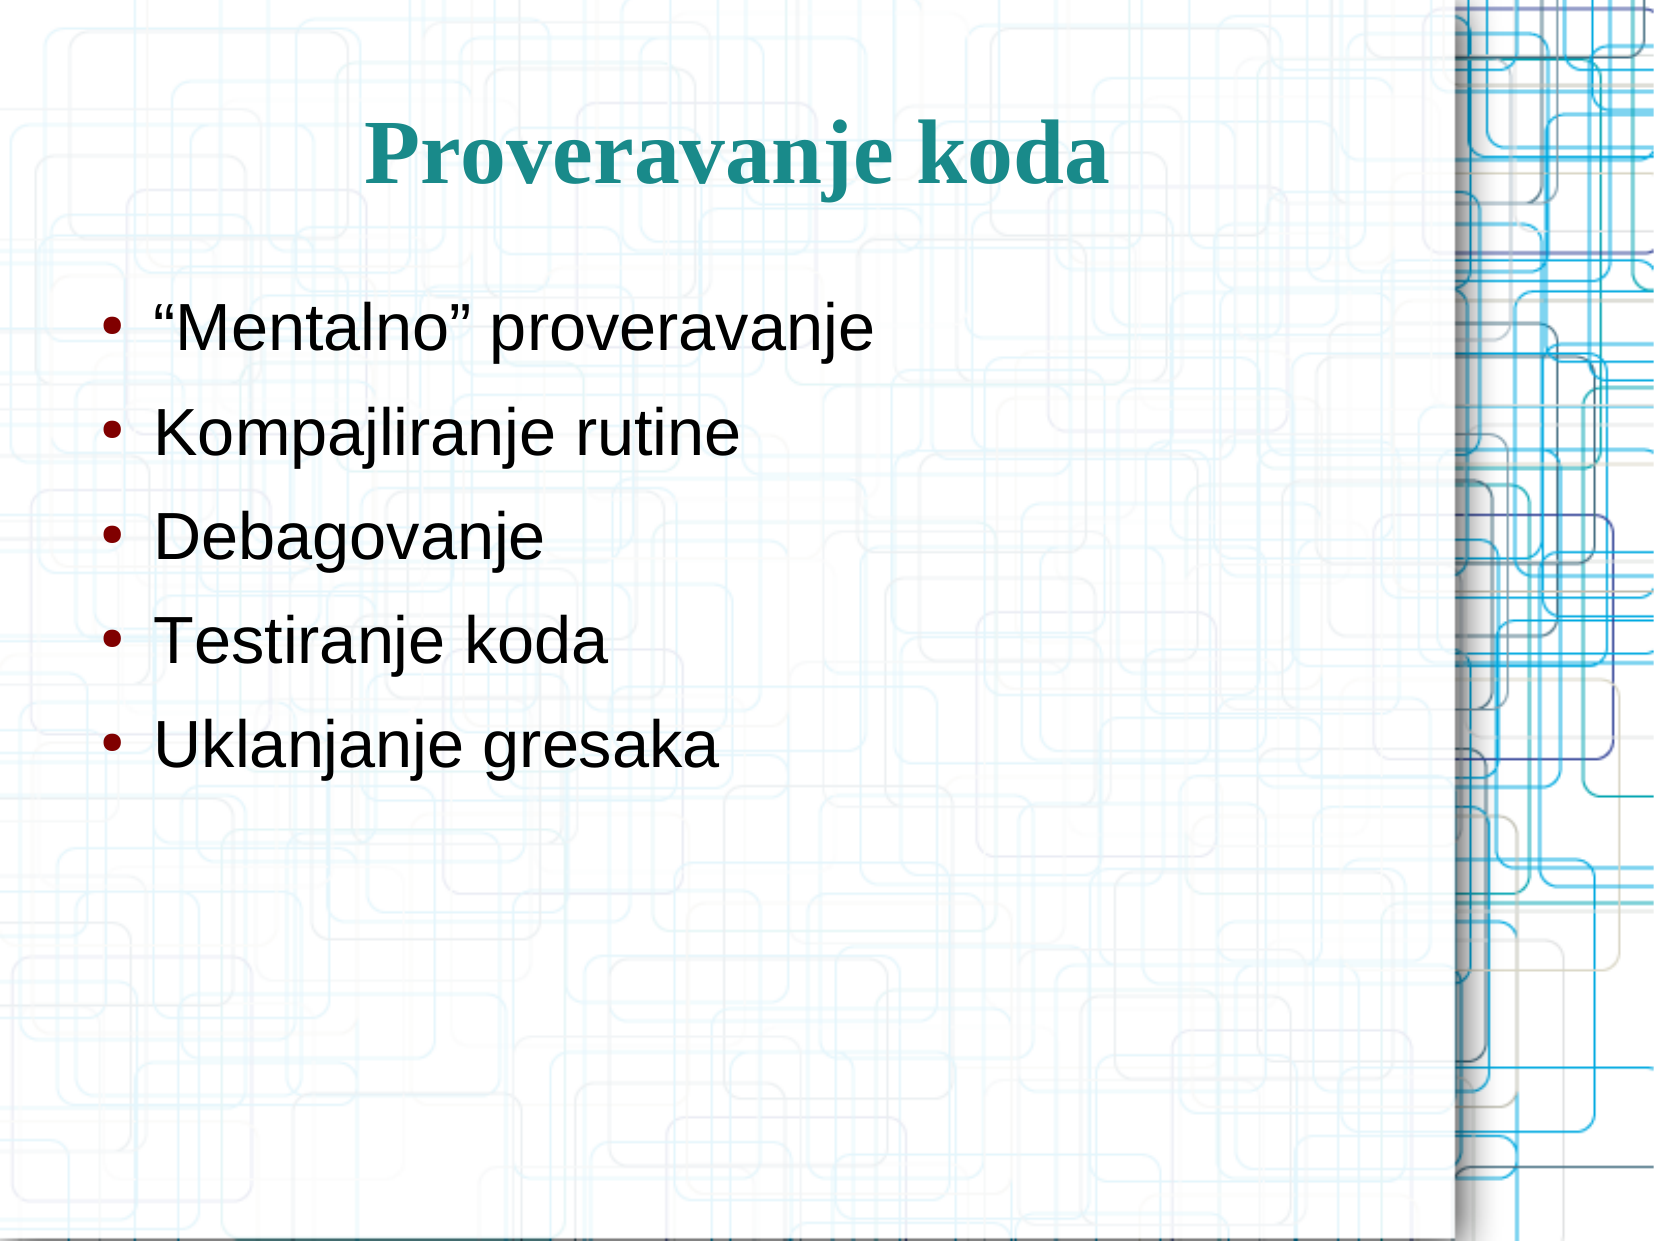

# Proveravanje koda
“Mentalno” proveravanje
Kompajliranje rutine
Debagovanje
Testiranje koda
Uklanjanje gresaka